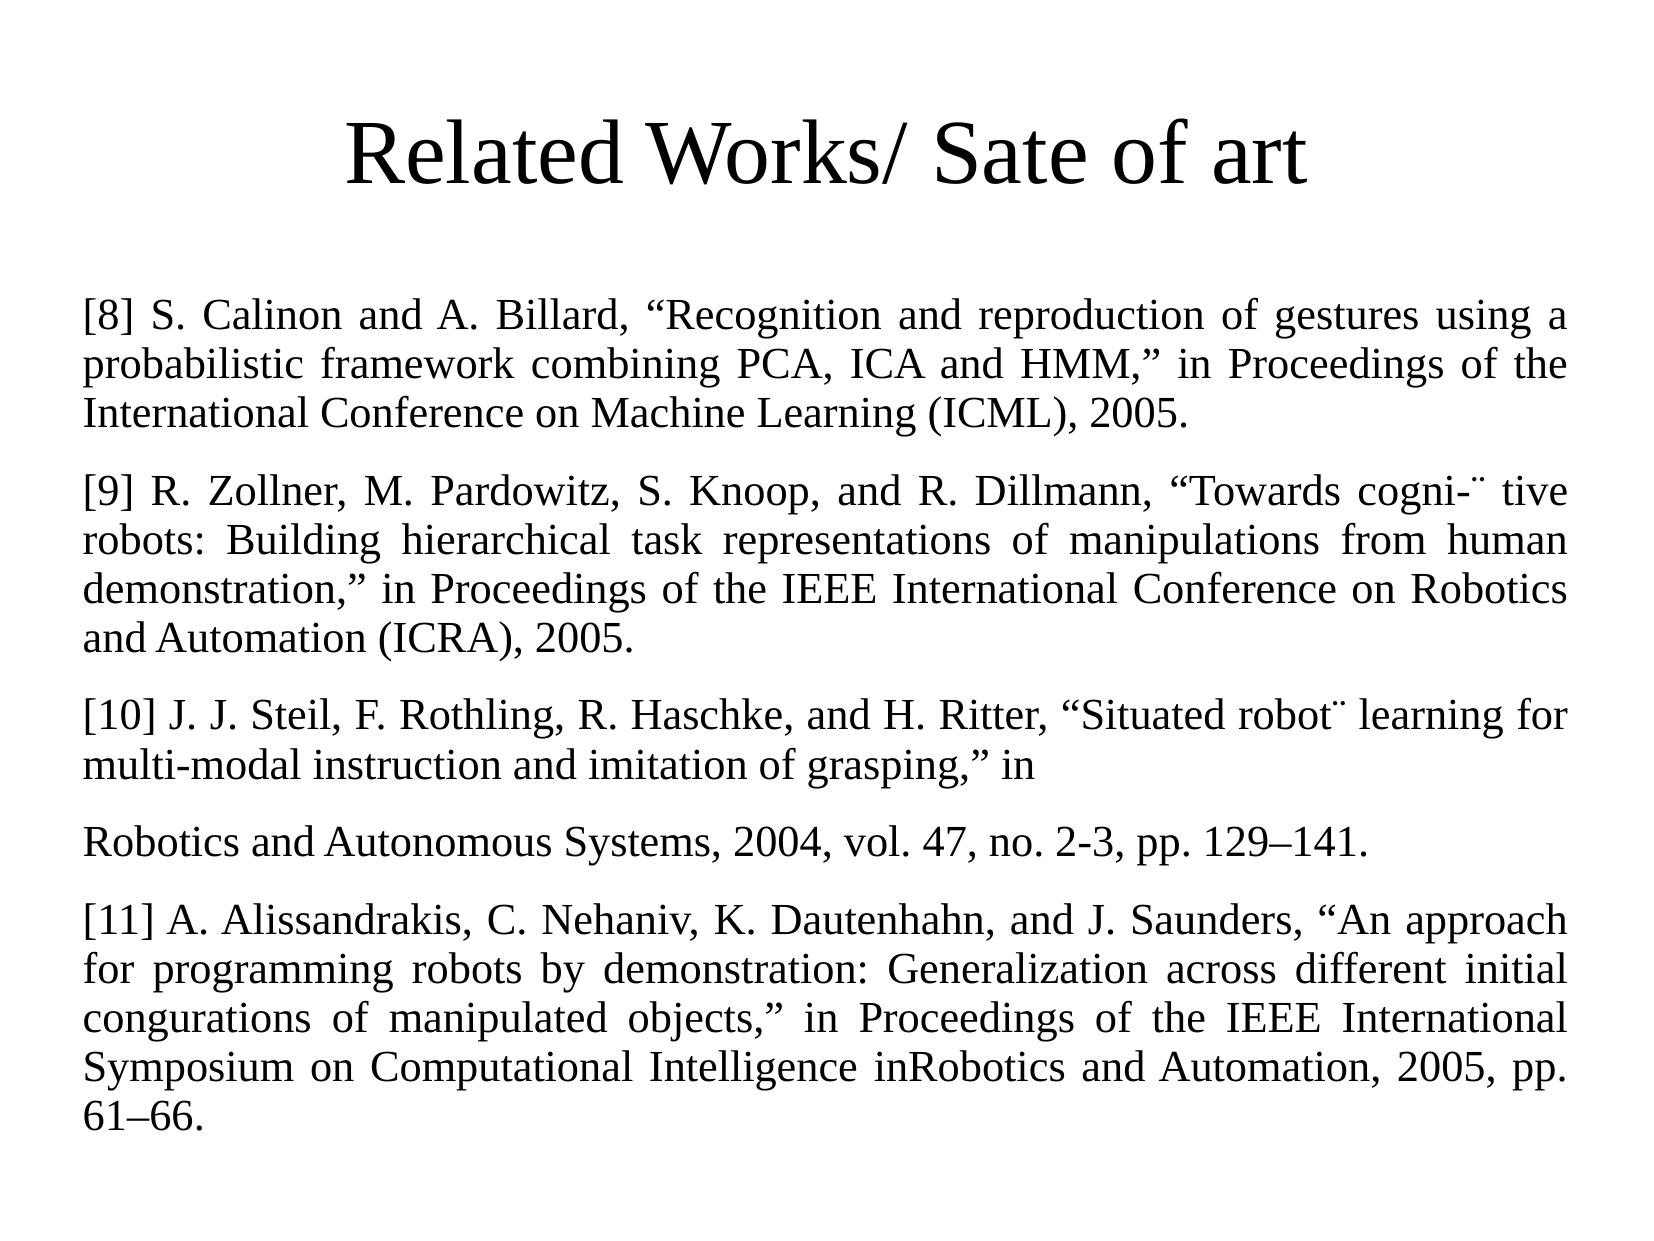

# Related Works/ Sate of art
[8] S. Calinon and A. Billard, “Recognition and reproduction of gestures using a probabilistic framework combining PCA, ICA and HMM,” in Proceedings of the International Conference on Machine Learning (ICML), 2005.
[9] R. Zollner, M. Pardowitz, S. Knoop, and R. Dillmann, “Towards cogni-¨ tive robots: Building hierarchical task representations of manipulations from human demonstration,” in Proceedings of the IEEE International Conference on Robotics and Automation (ICRA), 2005.
[10] J. J. Steil, F. Rothling, R. Haschke, and H. Ritter, “Situated robot¨ learning for multi-modal instruction and imitation of grasping,” in
Robotics and Autonomous Systems, 2004, vol. 47, no. 2-3, pp. 129–141.
[11] A. Alissandrakis, C. Nehaniv, K. Dautenhahn, and J. Saunders, “An approach for programming robots by demonstration: Generalization across different initial congurations of manipulated objects,” in Proceedings of the IEEE International Symposium on Computational Intelligence inRobotics and Automation, 2005, pp. 61–66.